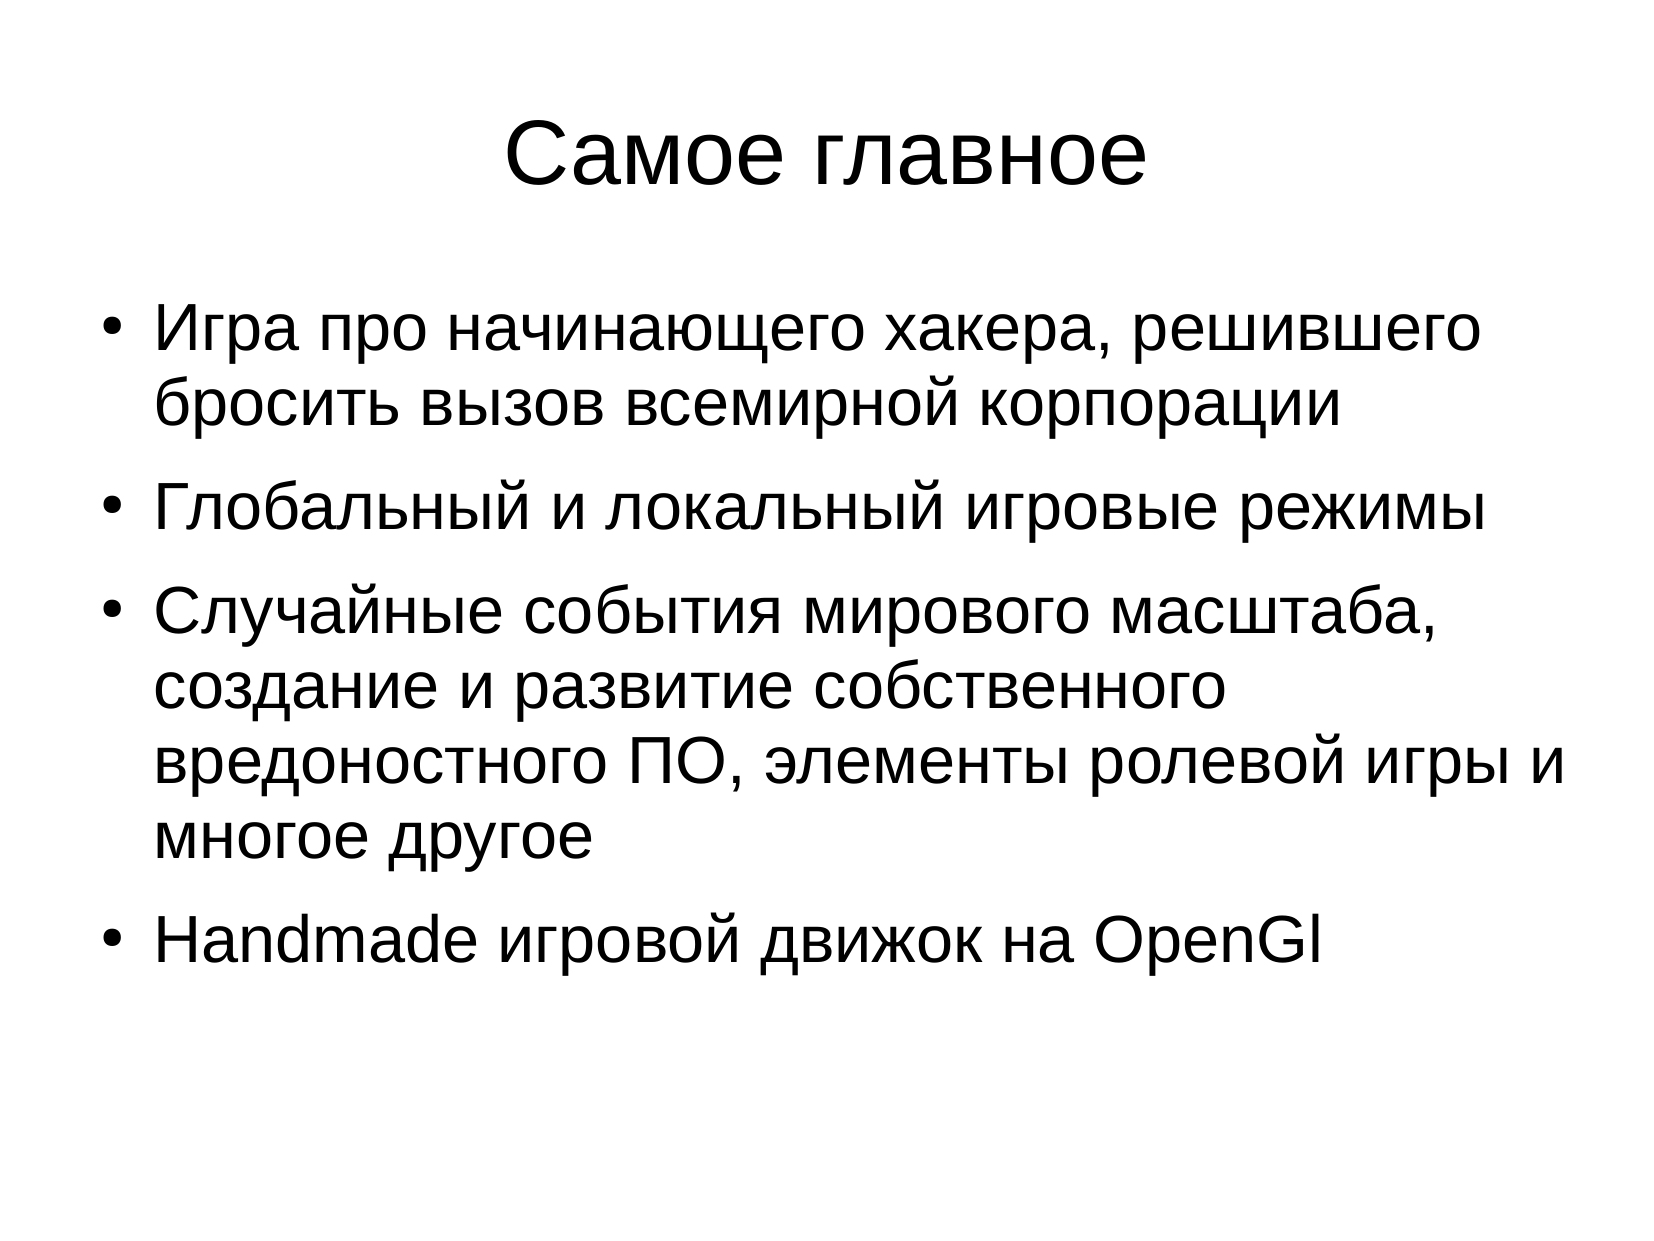

# Самое главное
Игра про начинающего хакера, решившего бросить вызов всемирной корпорации
Глобальный и локальный игровые режимы
Случайные события мирового масштаба, создание и развитие собственного вредоностного ПО, элементы ролевой игры и многое другое
Handmade игровой движок на OpenGl